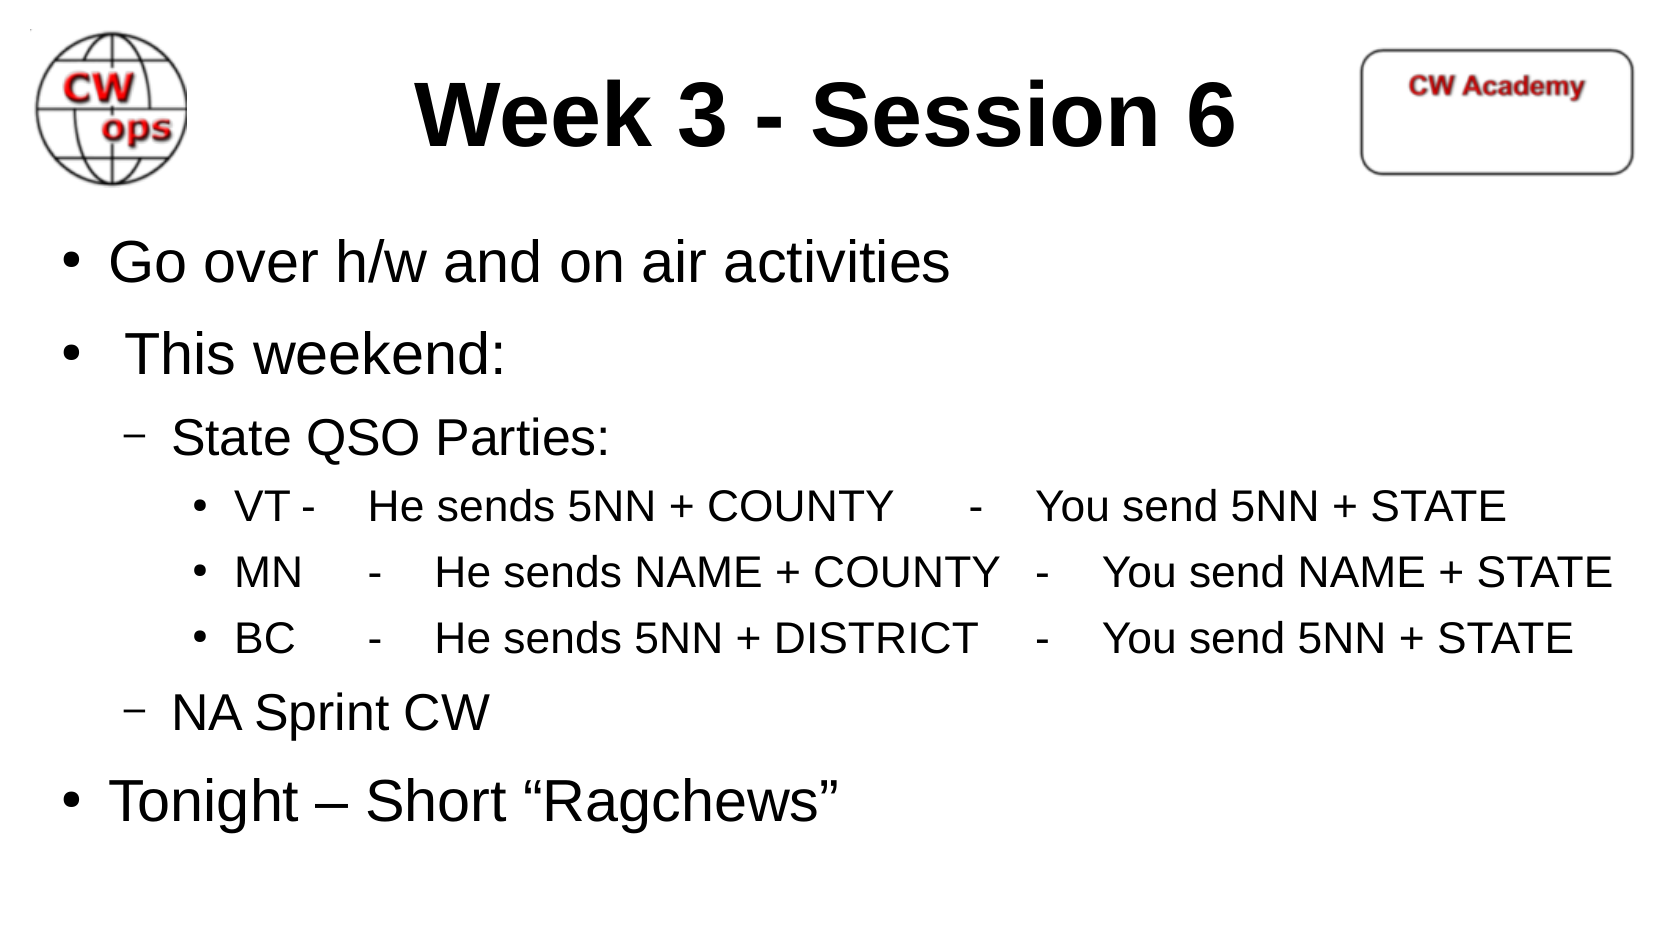

# Week 3 - Session 6
Go over h/w and on air activities
 This weekend:
State QSO Parties:
VT	- 	He sends 5NN + COUNTY 		- 	You send 5NN + STATE
MN 	- 	He sends NAME + COUNTY 		-	You send NAME + STATE
BC 	- 	He sends 5NN + DISTRICT		-	You send 5NN + STATE
NA Sprint CW
Tonight – Short “Ragchews”